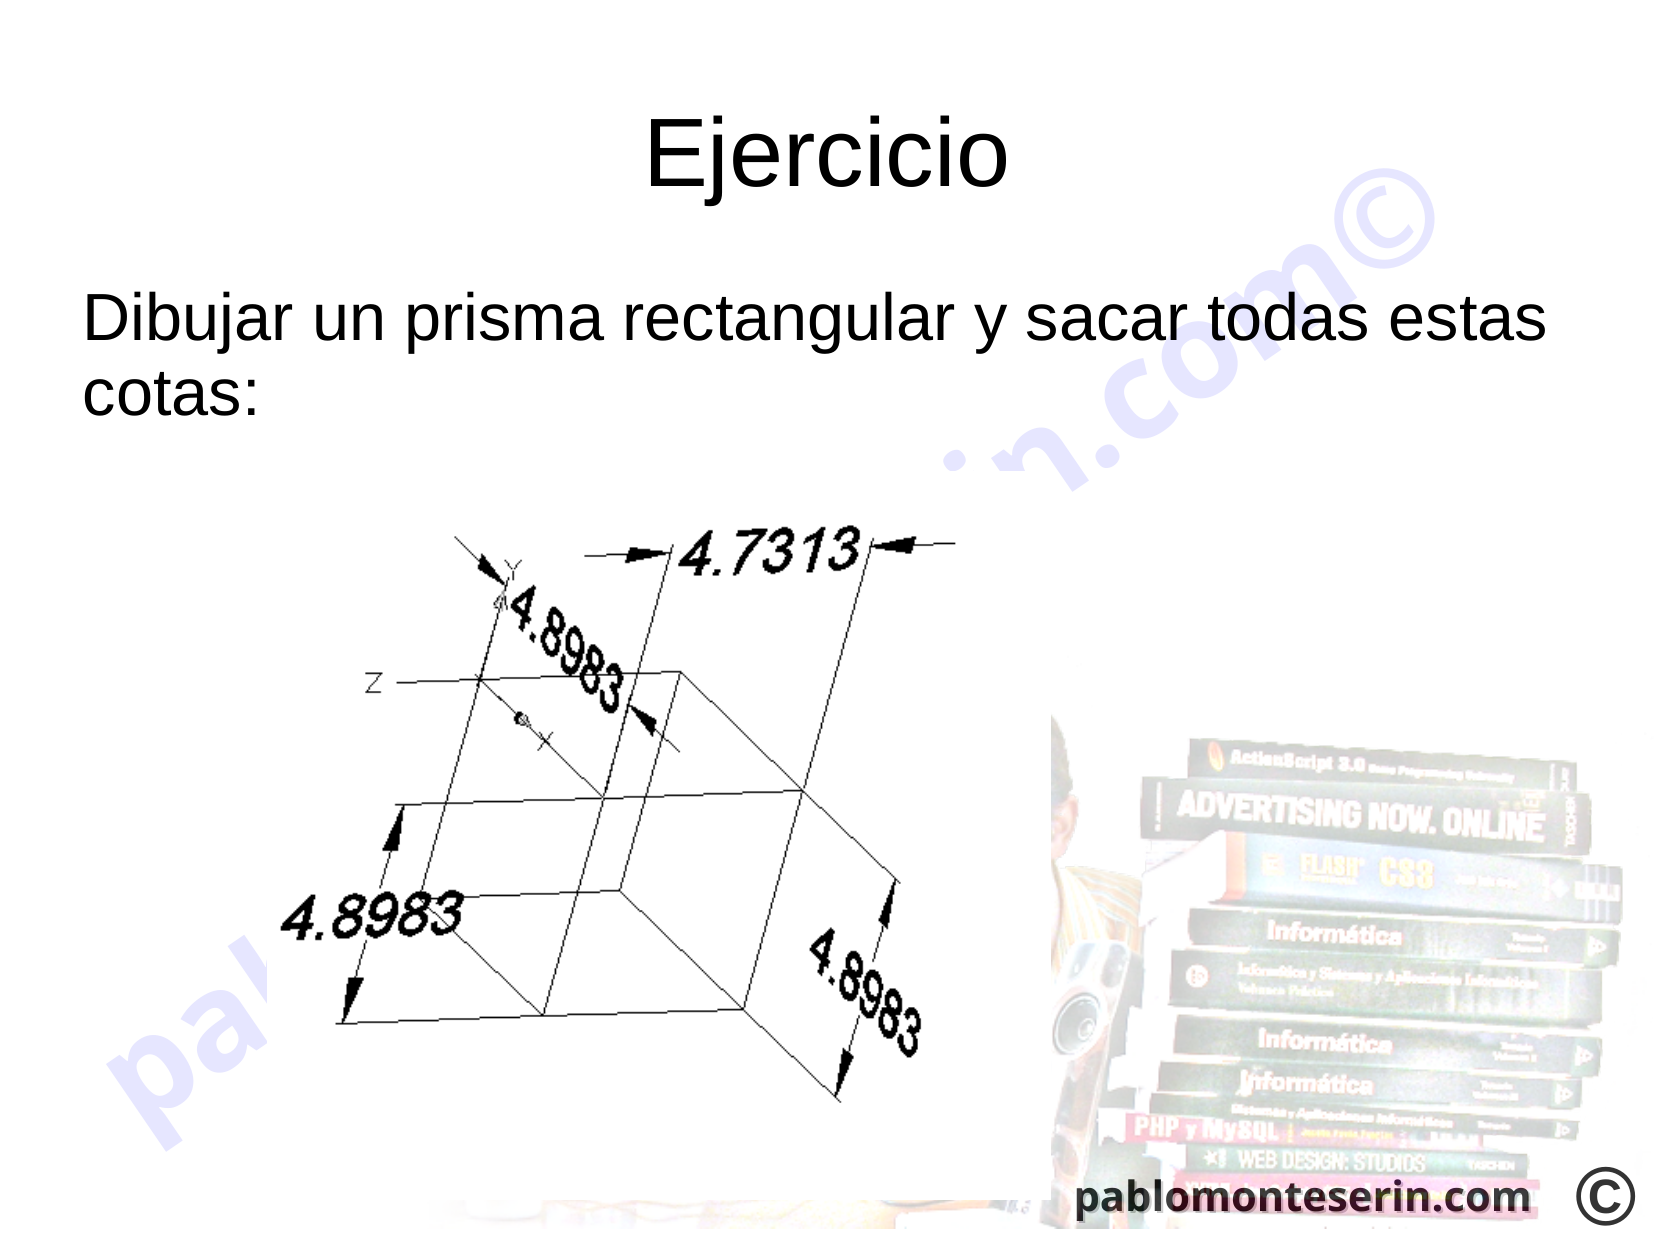

# Ejercicio
Dibujar un prisma rectangular y sacar todas estas cotas: